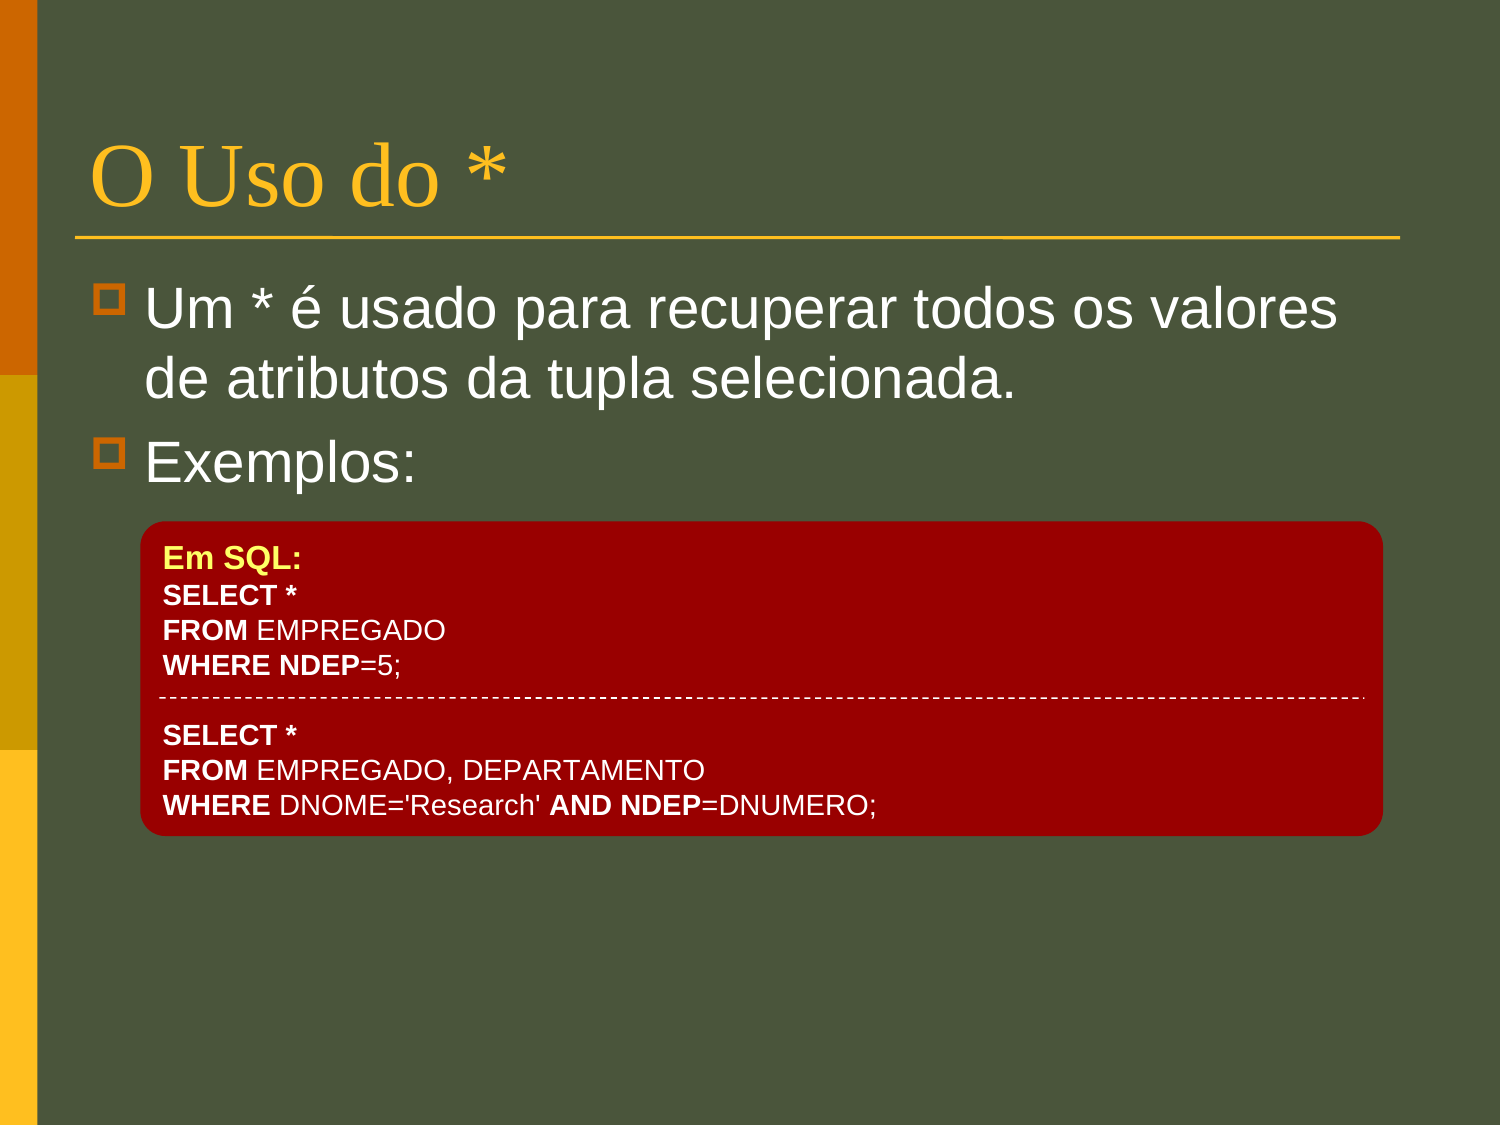

# O Uso do *
Um * é usado para recuperar todos os valores de atributos da tupla selecionada.
Exemplos:
Em SQL:
SELECT *
FROM EMPREGADO
WHERE NDEP=5;
SELECT *
FROM EMPREGADO, DEPARTAMENTO
WHERE DNOME='Research' AND NDEP=DNUMERO;